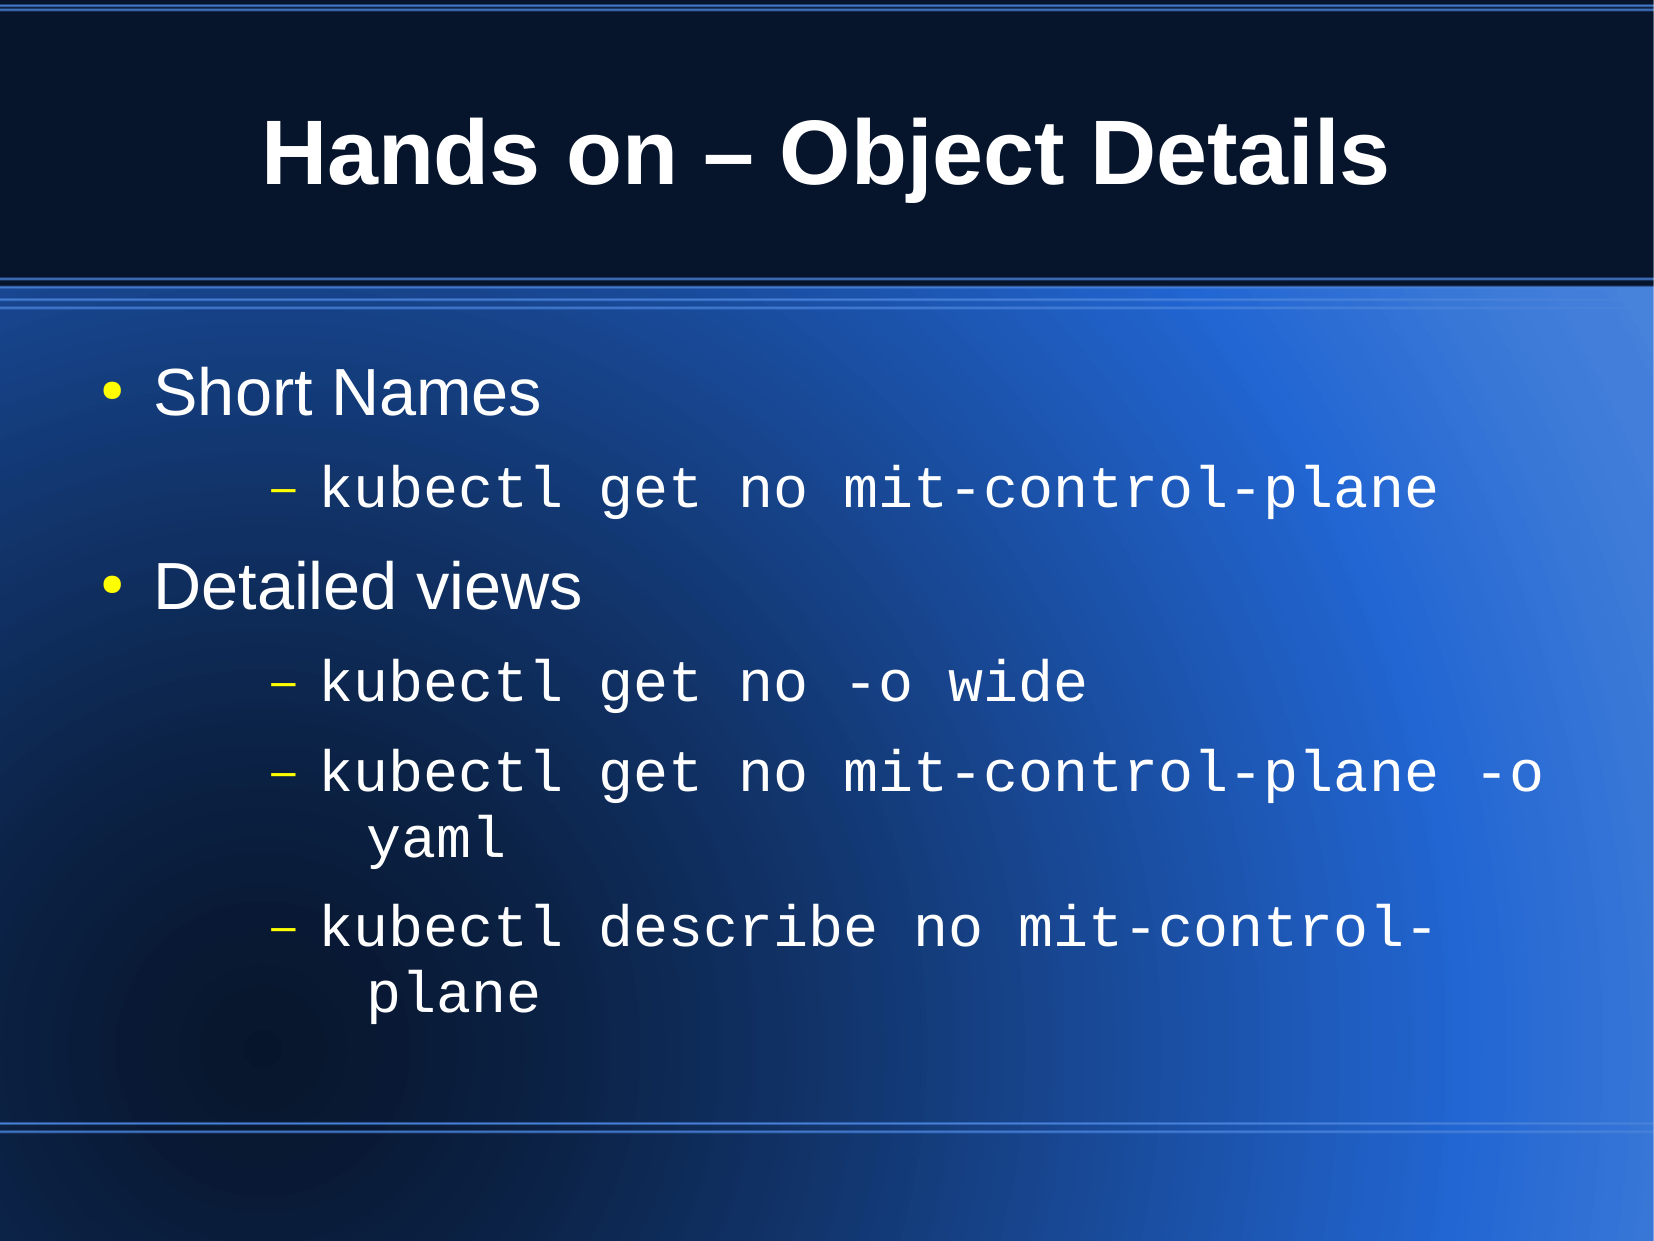

# Hands on – Object Details
Short Names
kubectl get no mit-control-plane
Detailed views
kubectl get no -o wide
kubectl get no mit-control-plane -o yaml
kubectl describe no mit-control-plane